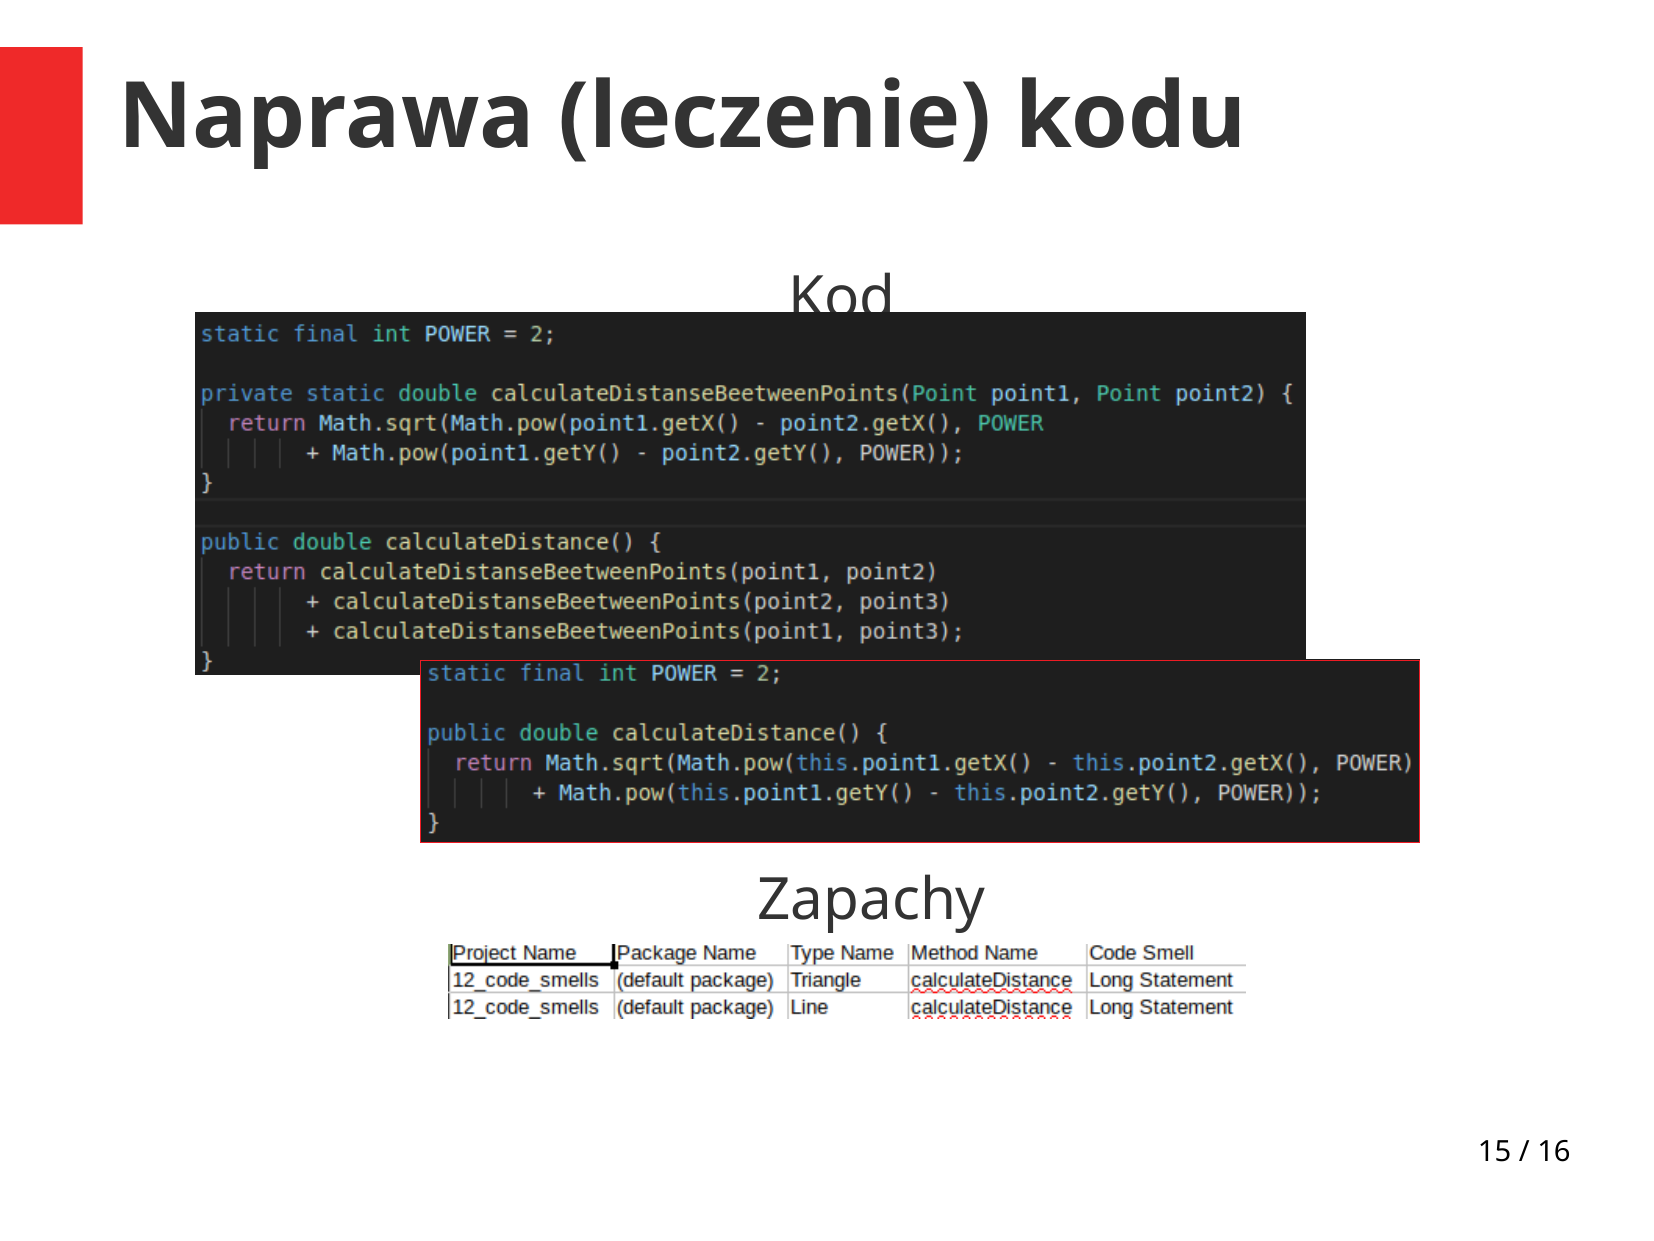

# Naprawa (leczenie) kodu
Kod
Zapachy
15